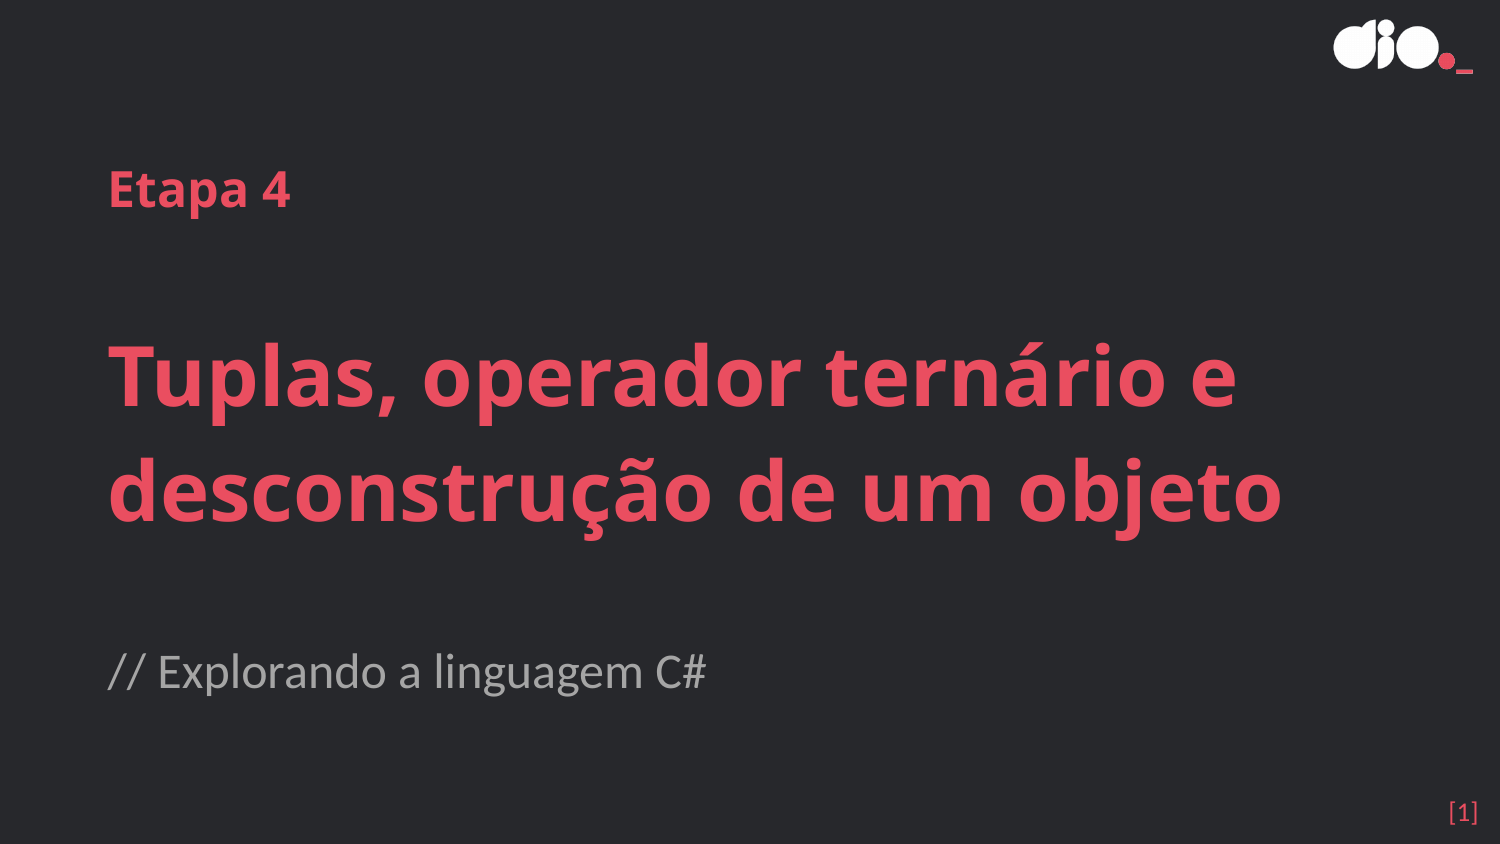

Etapa 4
Tuplas, operador ternário e desconstrução de um objeto
// Explorando a linguagem C#